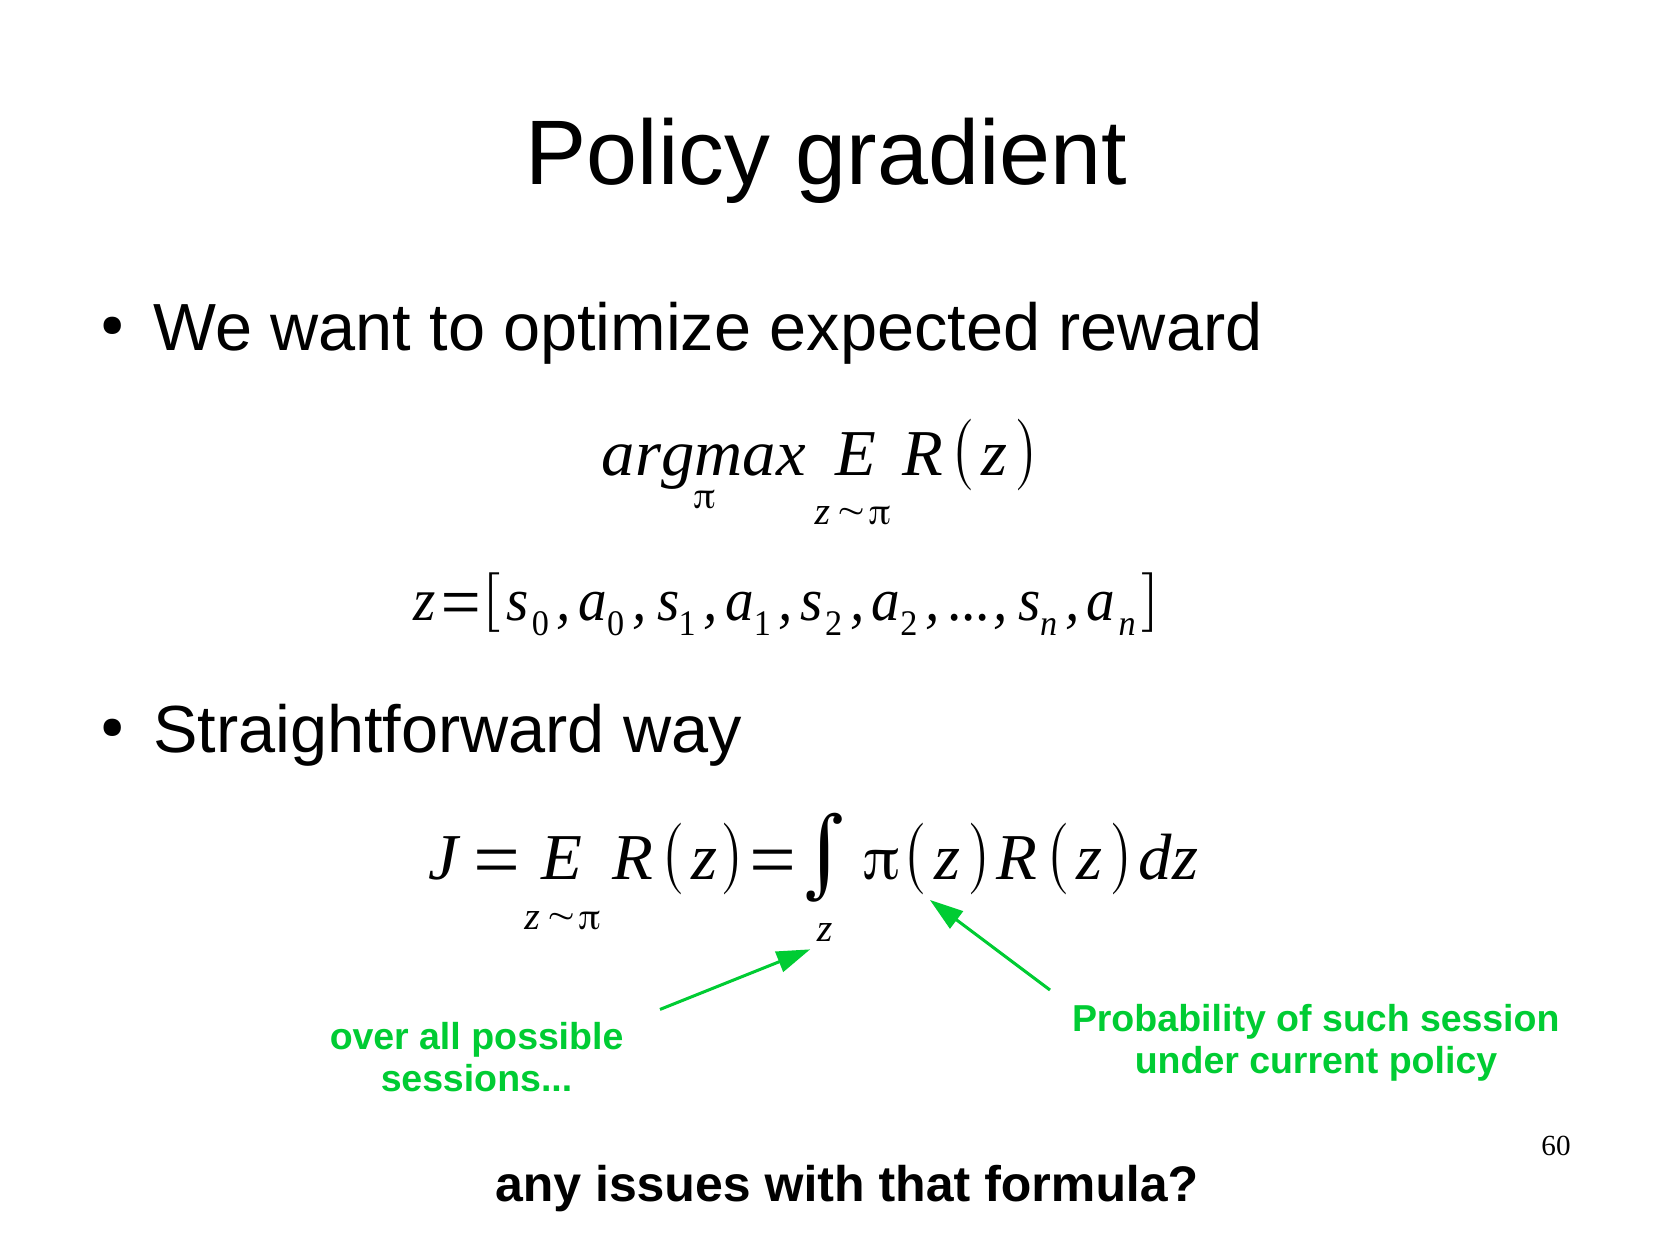

# Policy gradient
We want to optimize expected reward
Straightforward way
Probability of such session
under current policy
over all possible
sessions...
60
any issues with that formula?